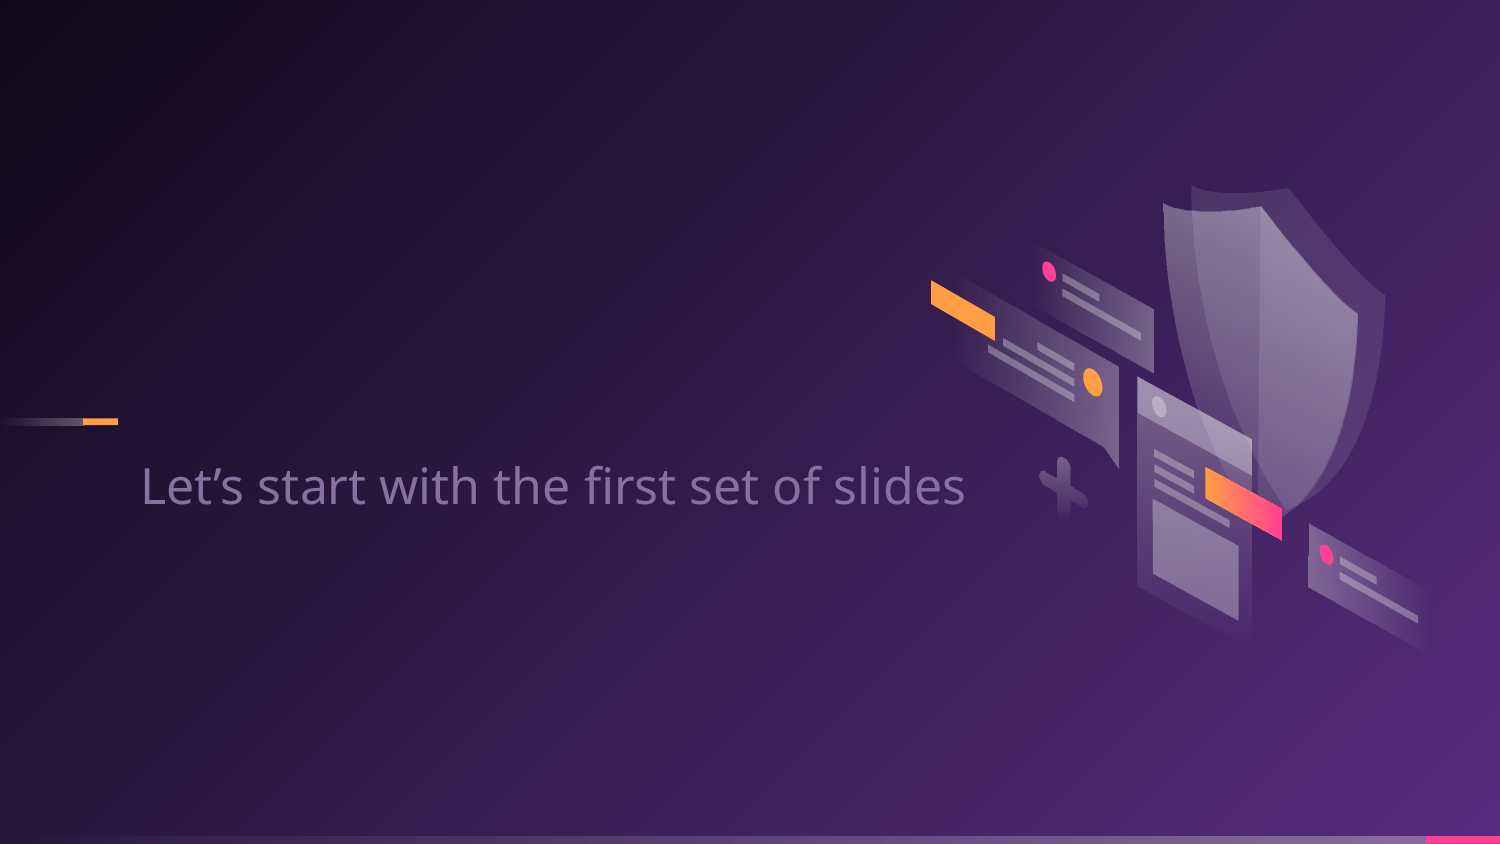

#
Let’s start with the first set of slides